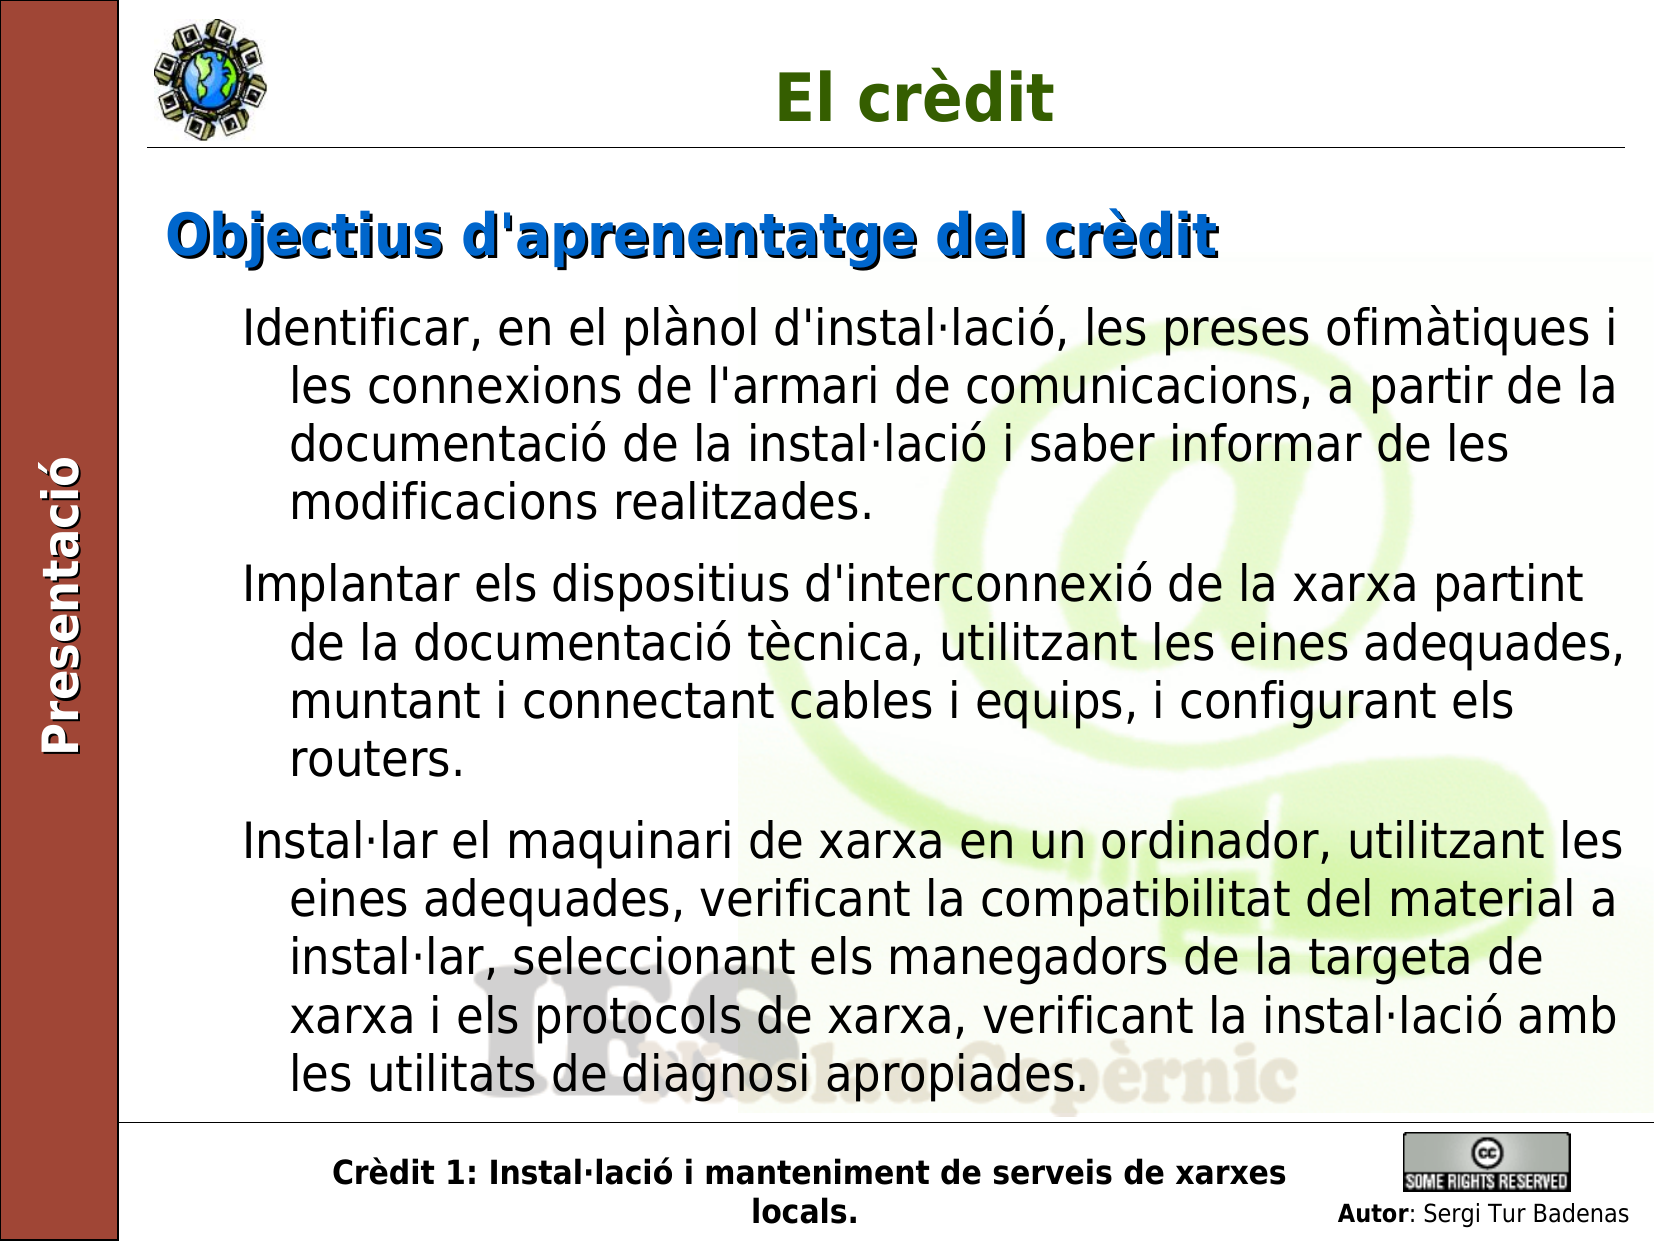

# El crèdit
Objectius d'aprenentatge del crèdit
Identificar, en el plànol d'instal·lació, les preses ofimàtiques i les connexions de l'armari de comunicacions, a partir de la documentació de la instal·lació i saber informar de les modificacions realitzades.
Implantar els dispositius d'interconnexió de la xarxa partint de la documentació tècnica, utilitzant les eines adequades, muntant i connectant cables i equips, i configurant els routers.
Instal·lar el maquinari de xarxa en un ordinador, utilitzant les eines adequades, verificant la compatibilitat del material a instal·lar, seleccionant els manegadors de la targeta de xarxa i els protocols de xarxa, verificant la instal·lació amb les utilitats de diagnosi apropiades.